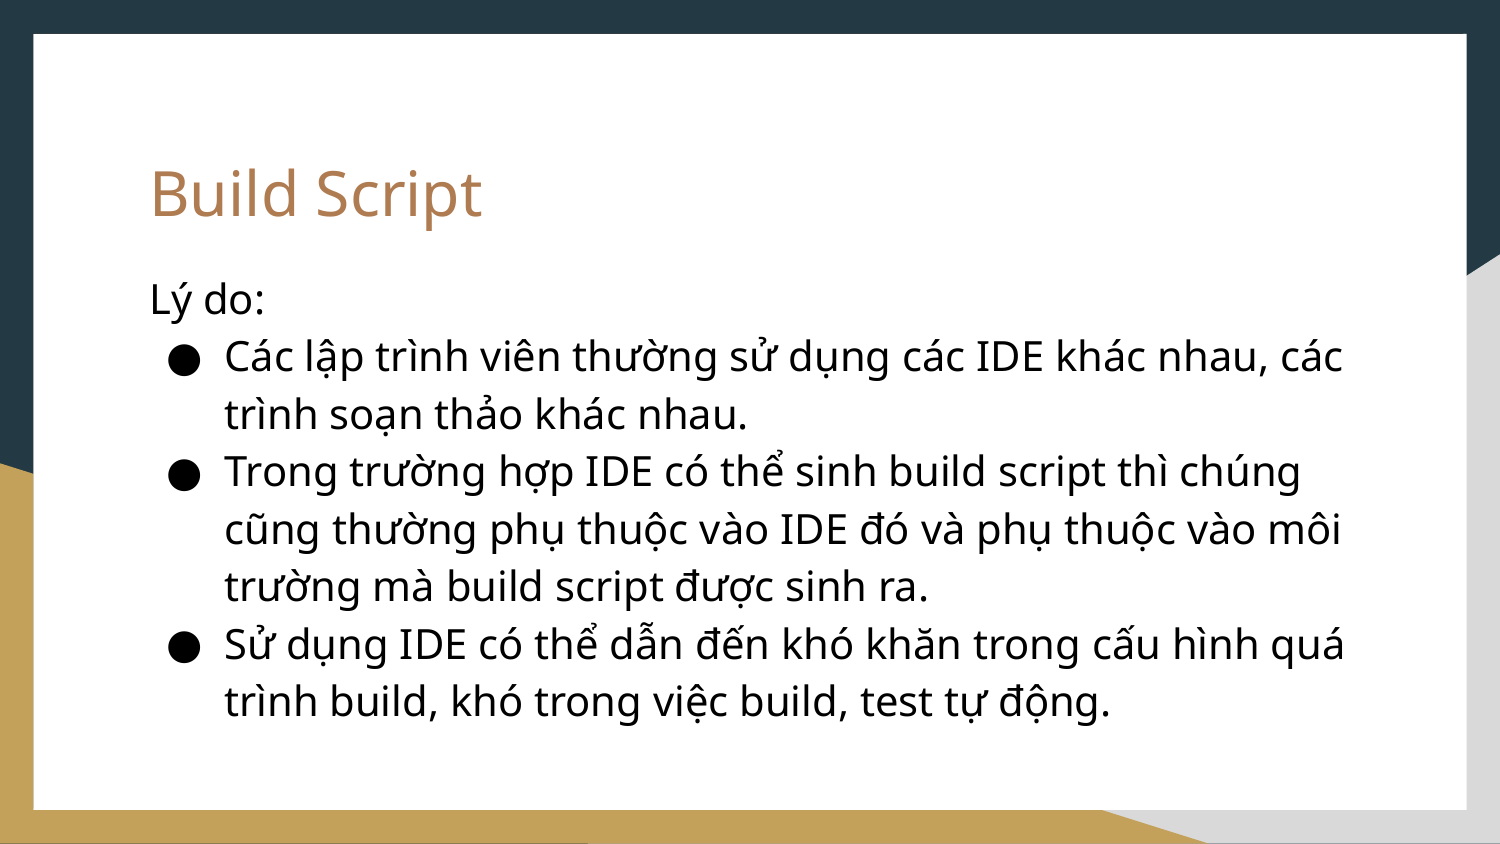

# Build Script
Lý do:
Các lập trình viên thường sử dụng các IDE khác nhau, các trình soạn thảo khác nhau.
Trong trường hợp IDE có thể sinh build script thì chúng cũng thường phụ thuộc vào IDE đó và phụ thuộc vào môi trường mà build script được sinh ra.
Sử dụng IDE có thể dẫn đến khó khăn trong cấu hình quá trình build, khó trong việc build, test tự động.